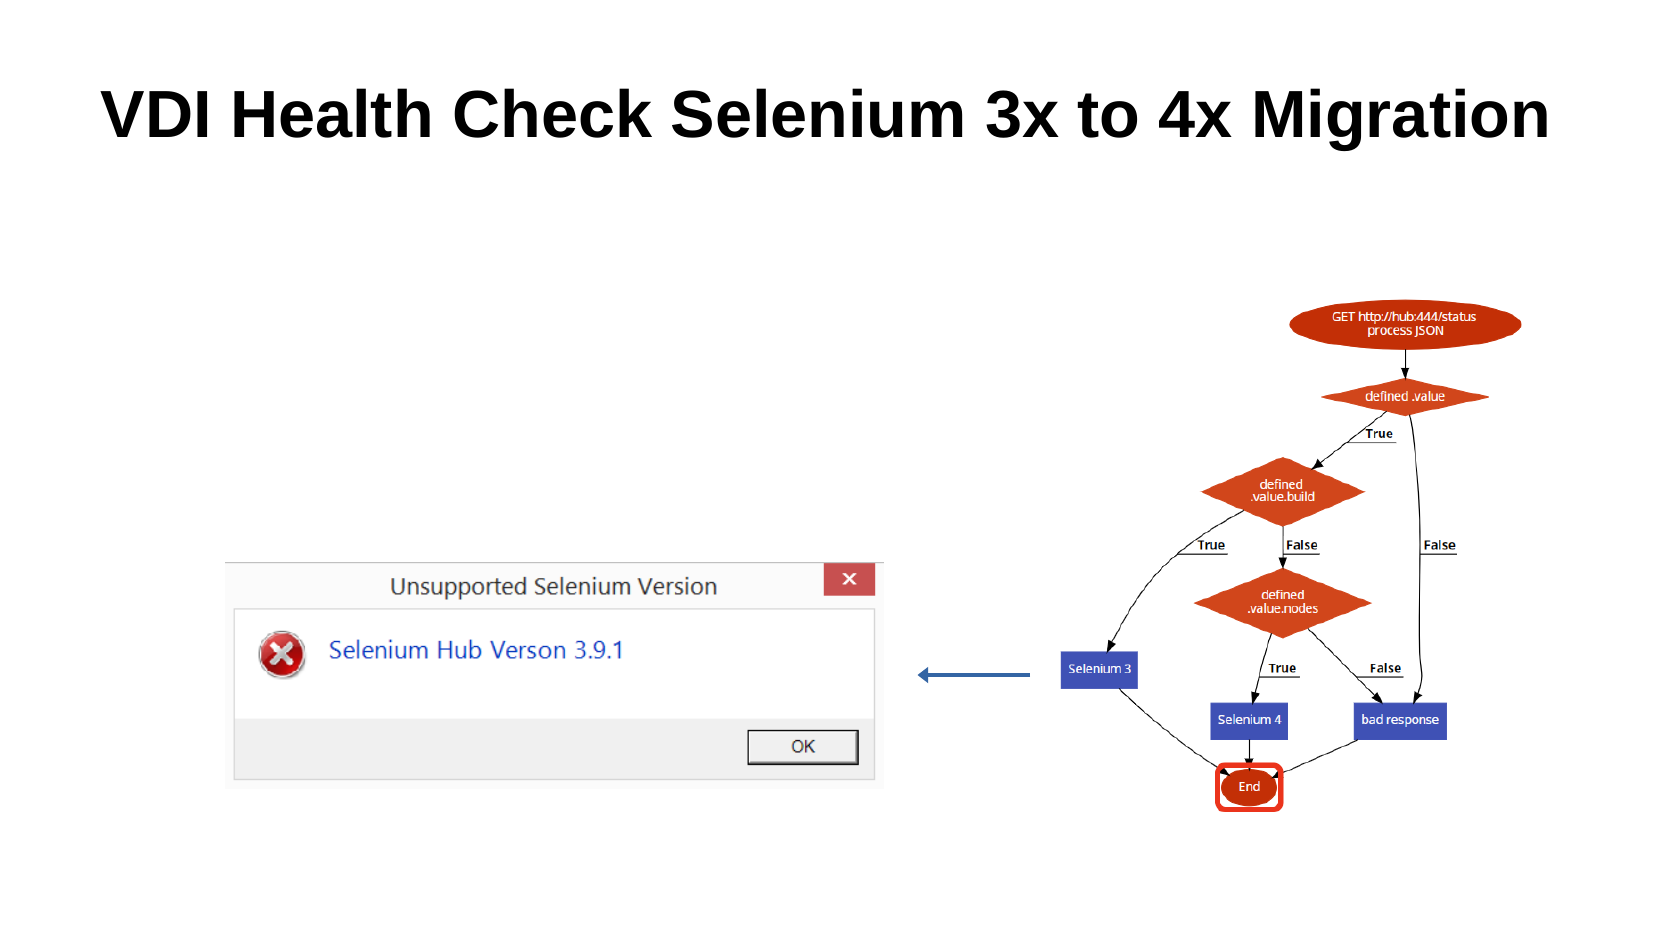

# VDI Health Check Selenium 3x to 4x Migration